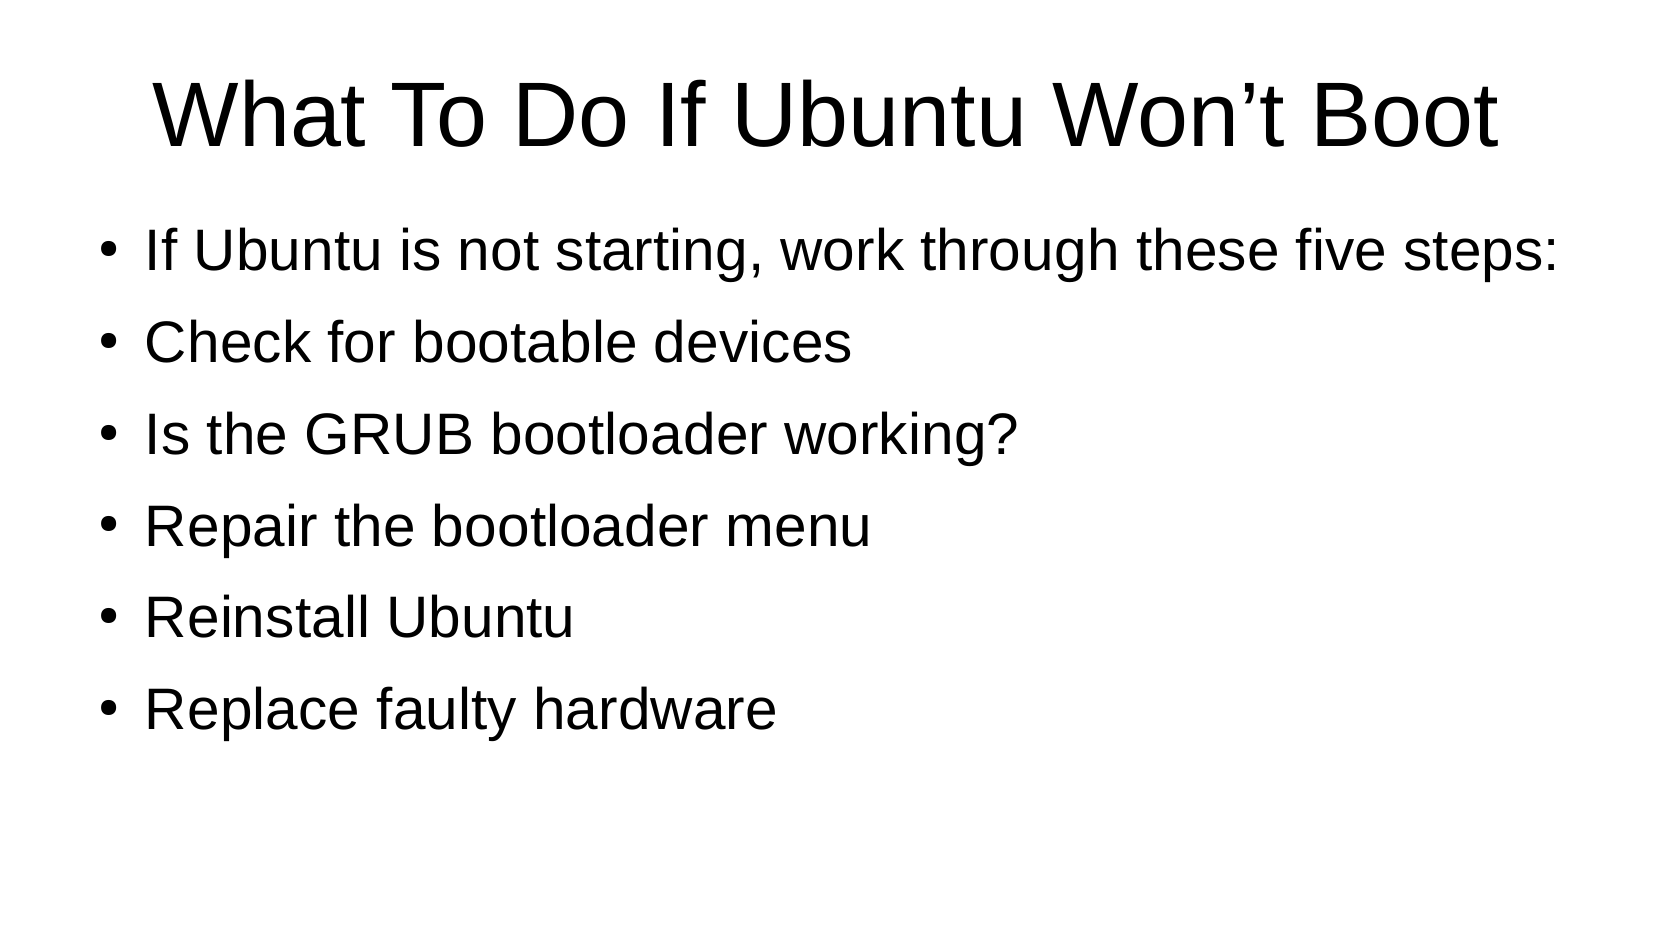

# What To Do If Ubuntu Won’t Boot
If Ubuntu is not starting, work through these five steps:
Check for bootable devices
Is the GRUB bootloader working?
Repair the bootloader menu
Reinstall Ubuntu
Replace faulty hardware